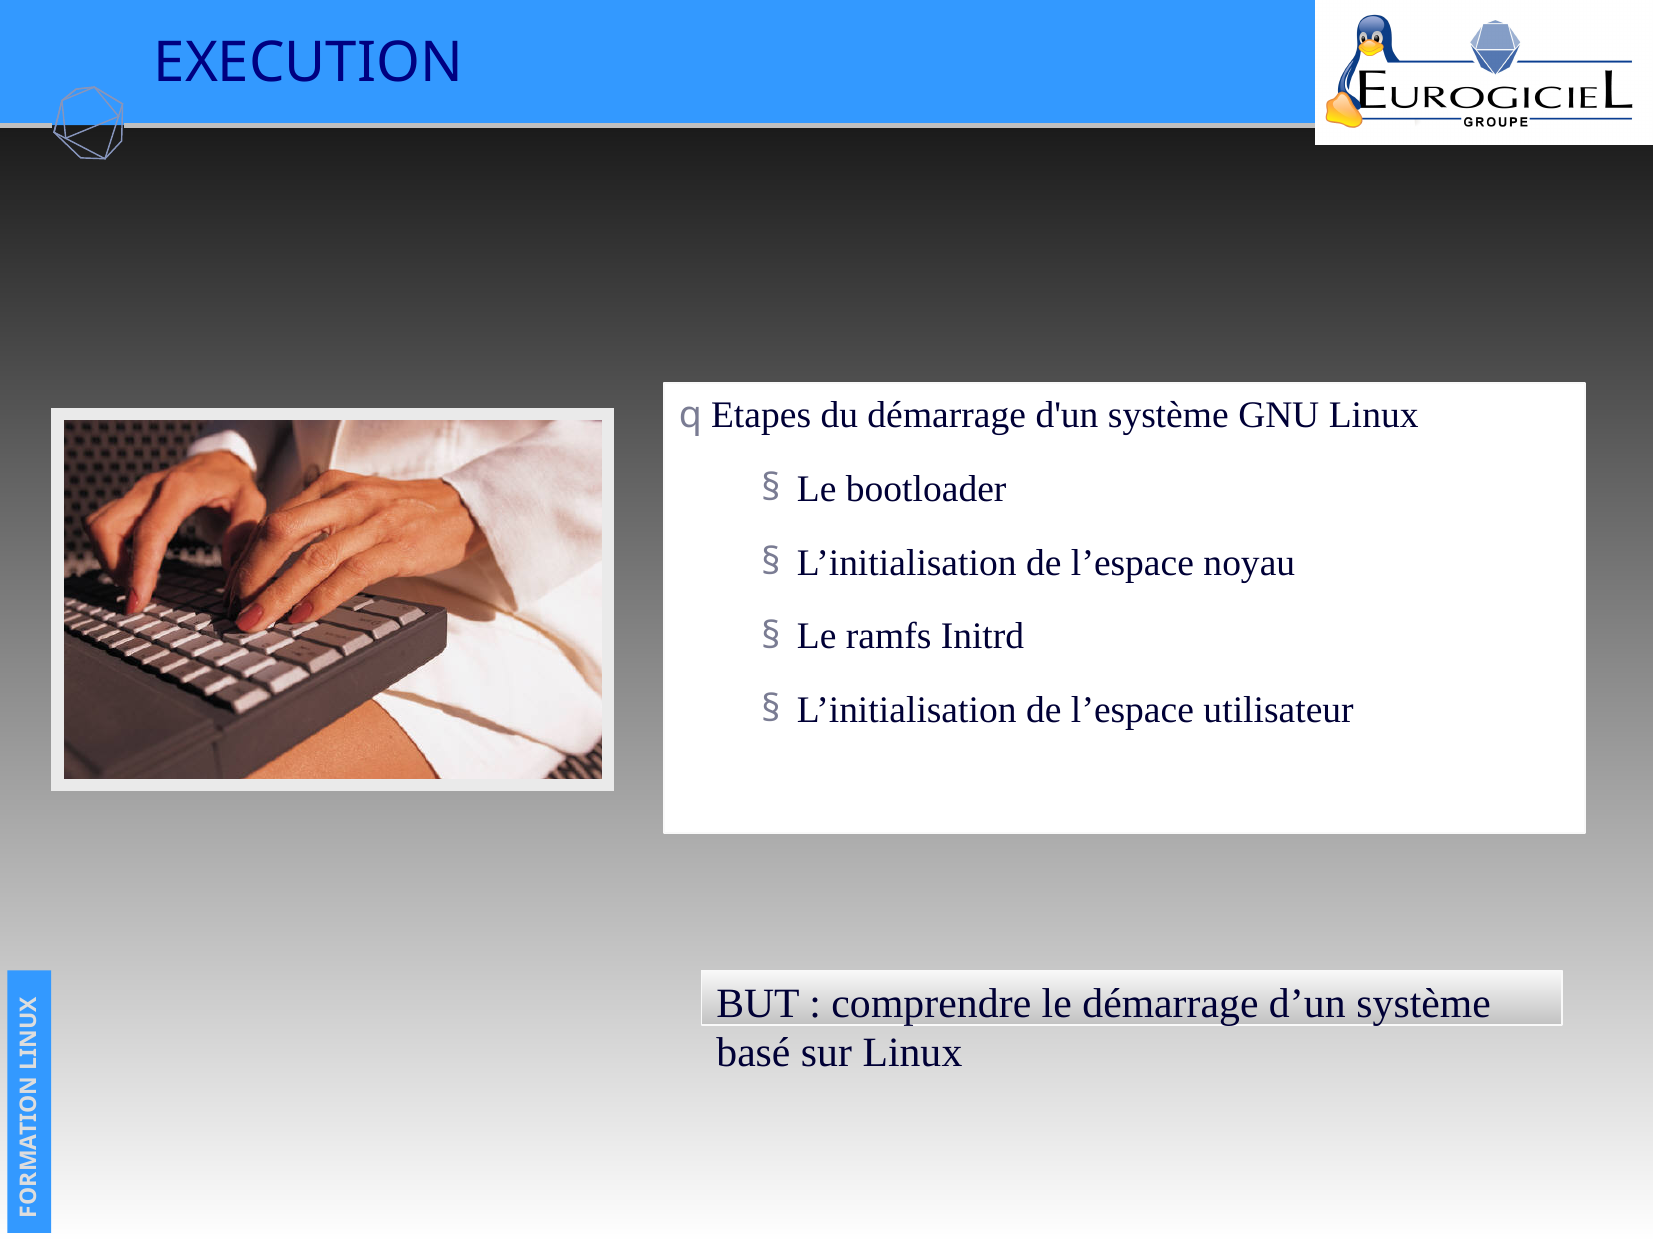

# EXECUTION
 Etapes du démarrage d'un système GNU Linux
Le bootloader
L’initialisation de l’espace noyau
Le ramfs Initrd
L’initialisation de l’espace utilisateur
BUT : comprendre le démarrage d’un système basé sur Linux